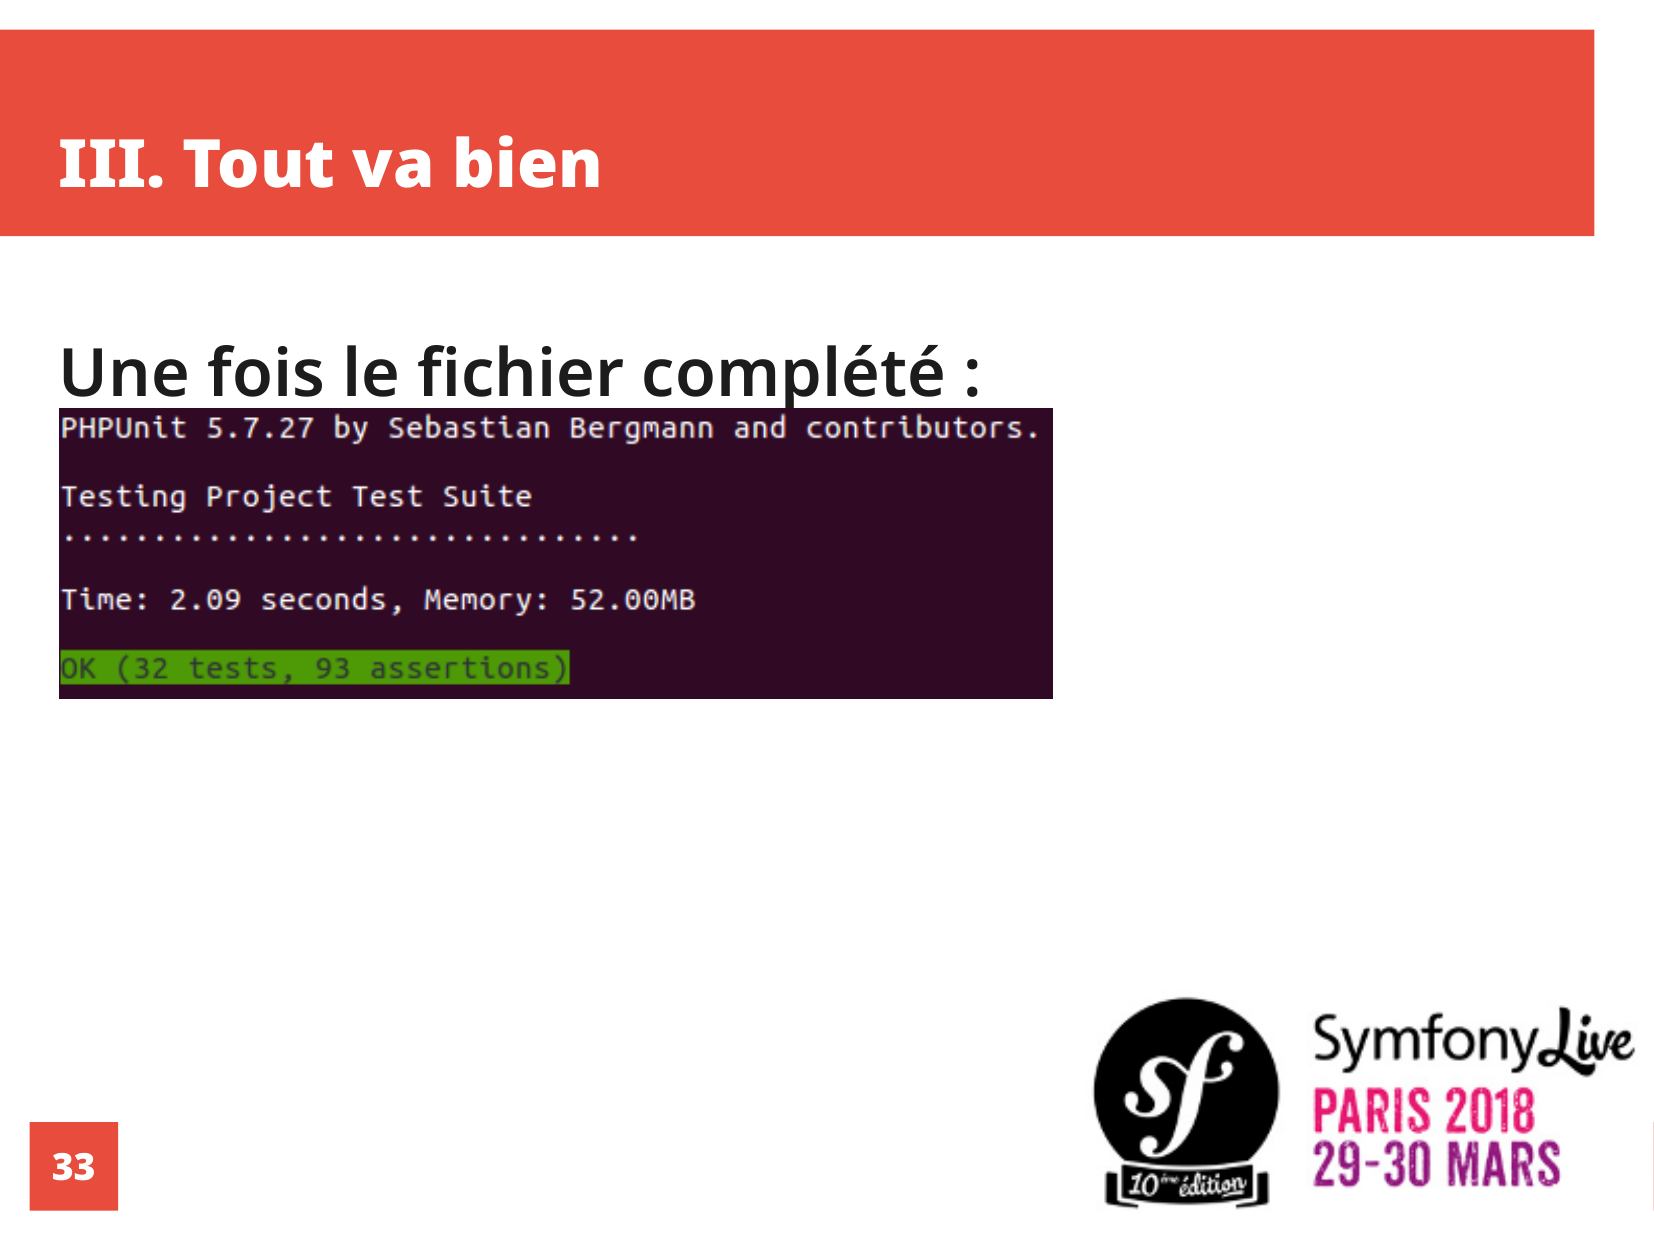

# III. Tout va bien
Une fois le fichier complété :
33